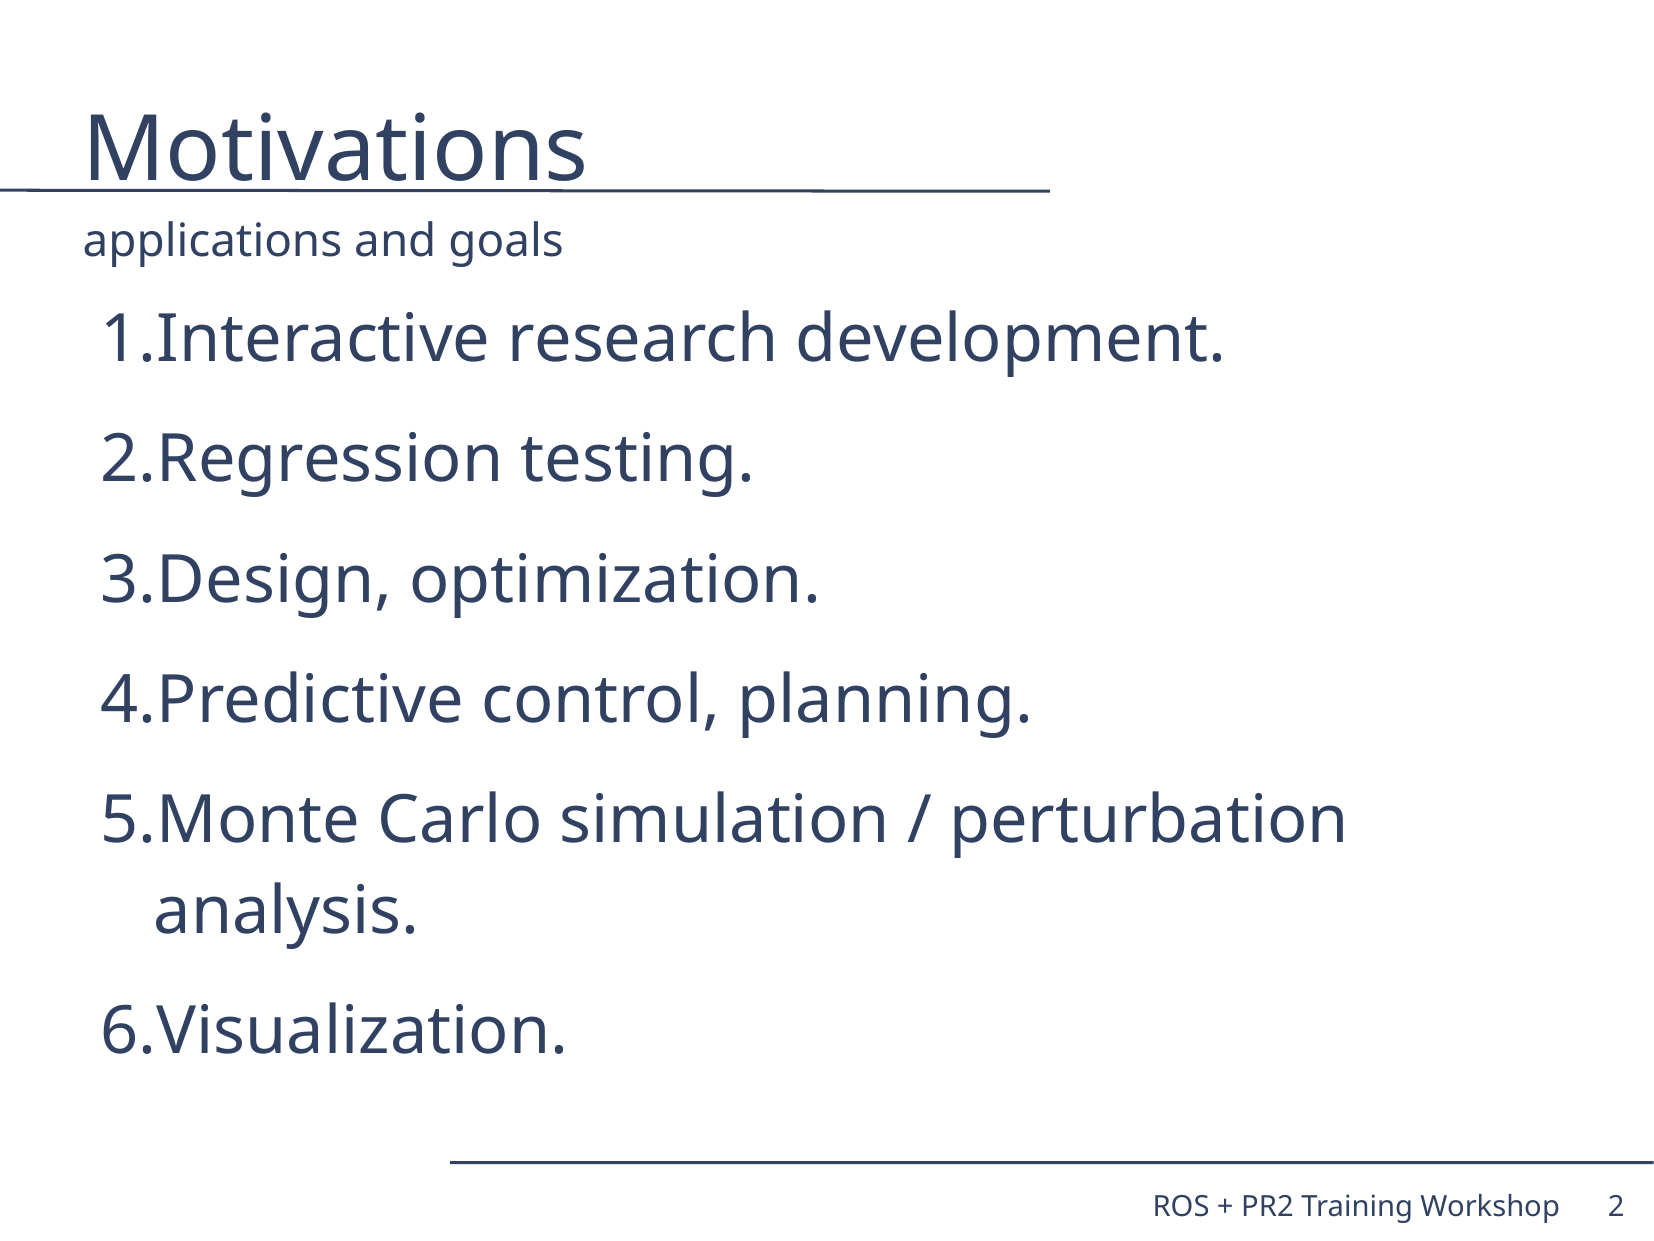

# Motivations applications and goals
Interactive research development.
Regression testing.
Design, optimization.
Predictive control, planning.
Monte Carlo simulation / perturbation analysis.
Visualization.